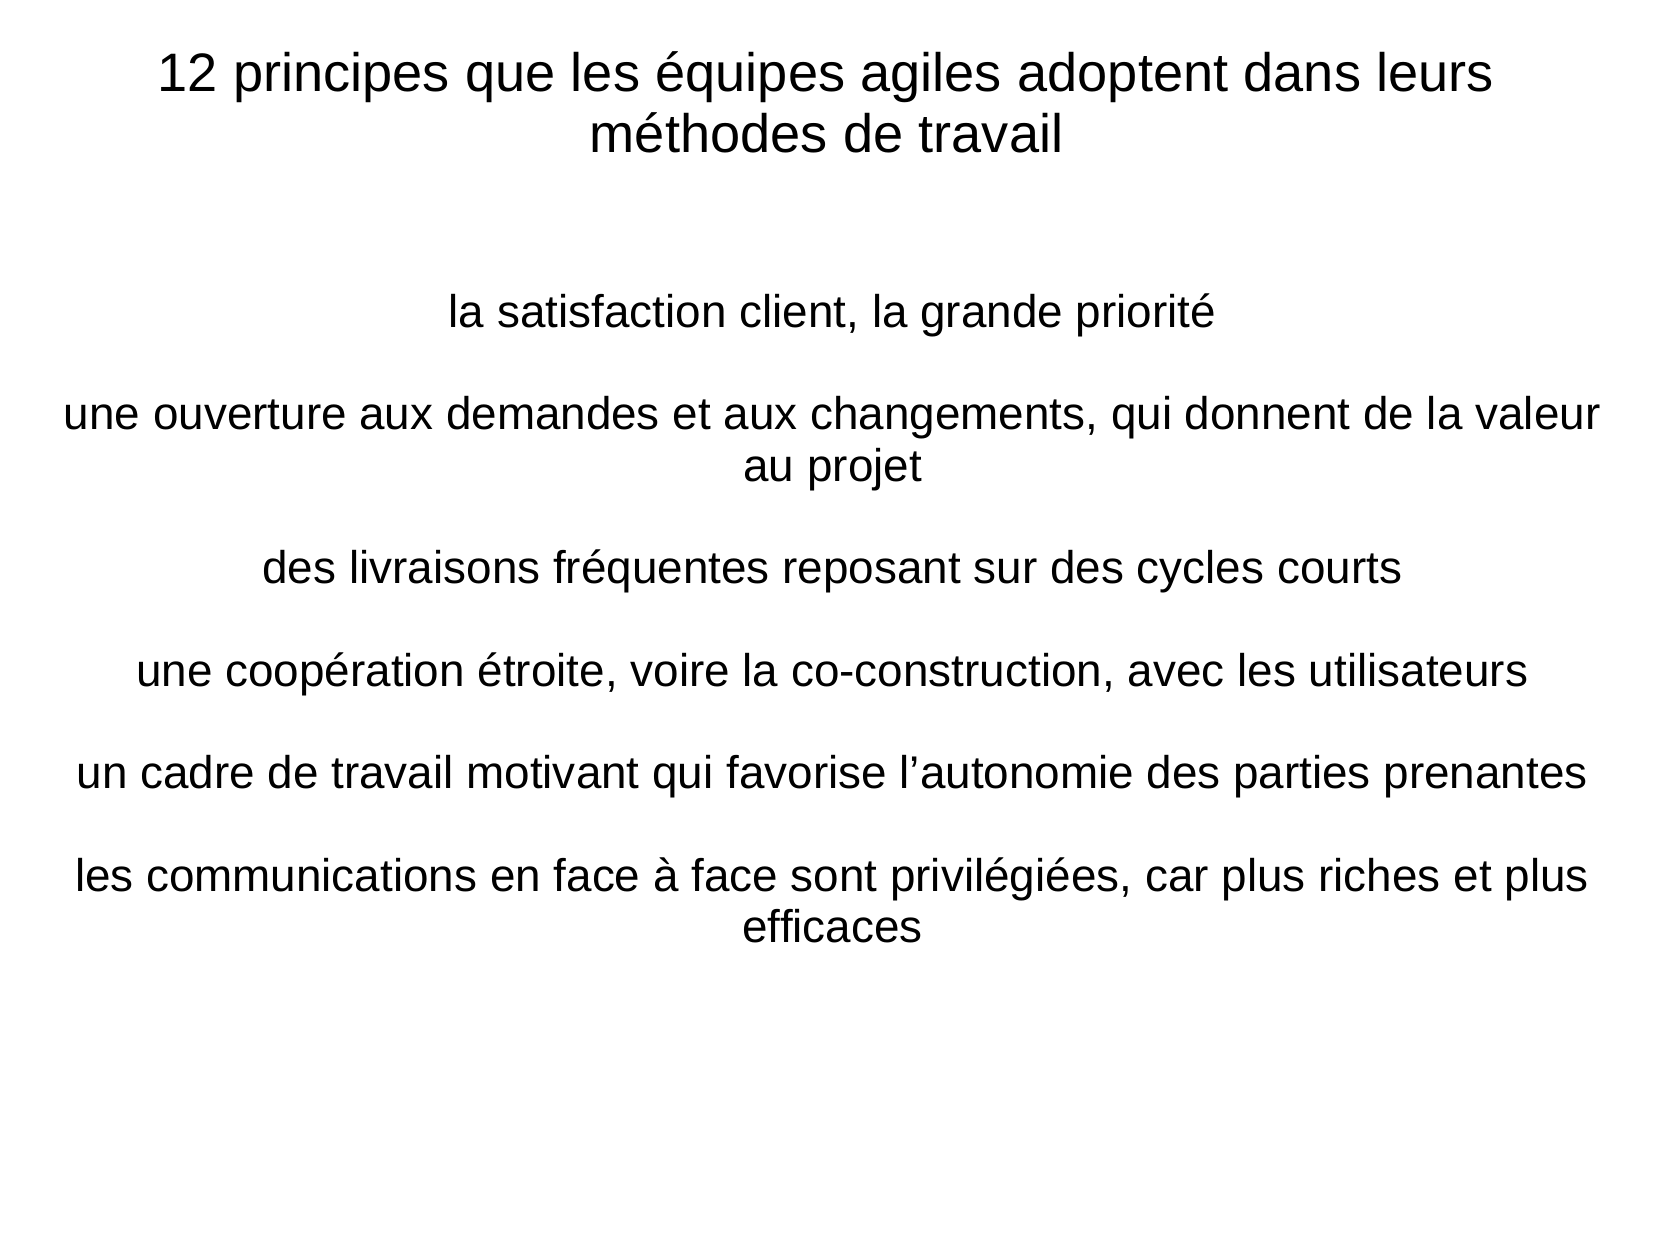

12 principes que les équipes agiles adoptent dans leurs méthodes de travail
la satisfaction client, la grande priorité
une ouverture aux demandes et aux changements, qui donnent de la valeur au projet
des livraisons fréquentes reposant sur des cycles courts
une coopération étroite, voire la co-construction, avec les utilisateurs
un cadre de travail motivant qui favorise l’autonomie des parties prenantes
les communications en face à face sont privilégiées, car plus riches et plus efficaces